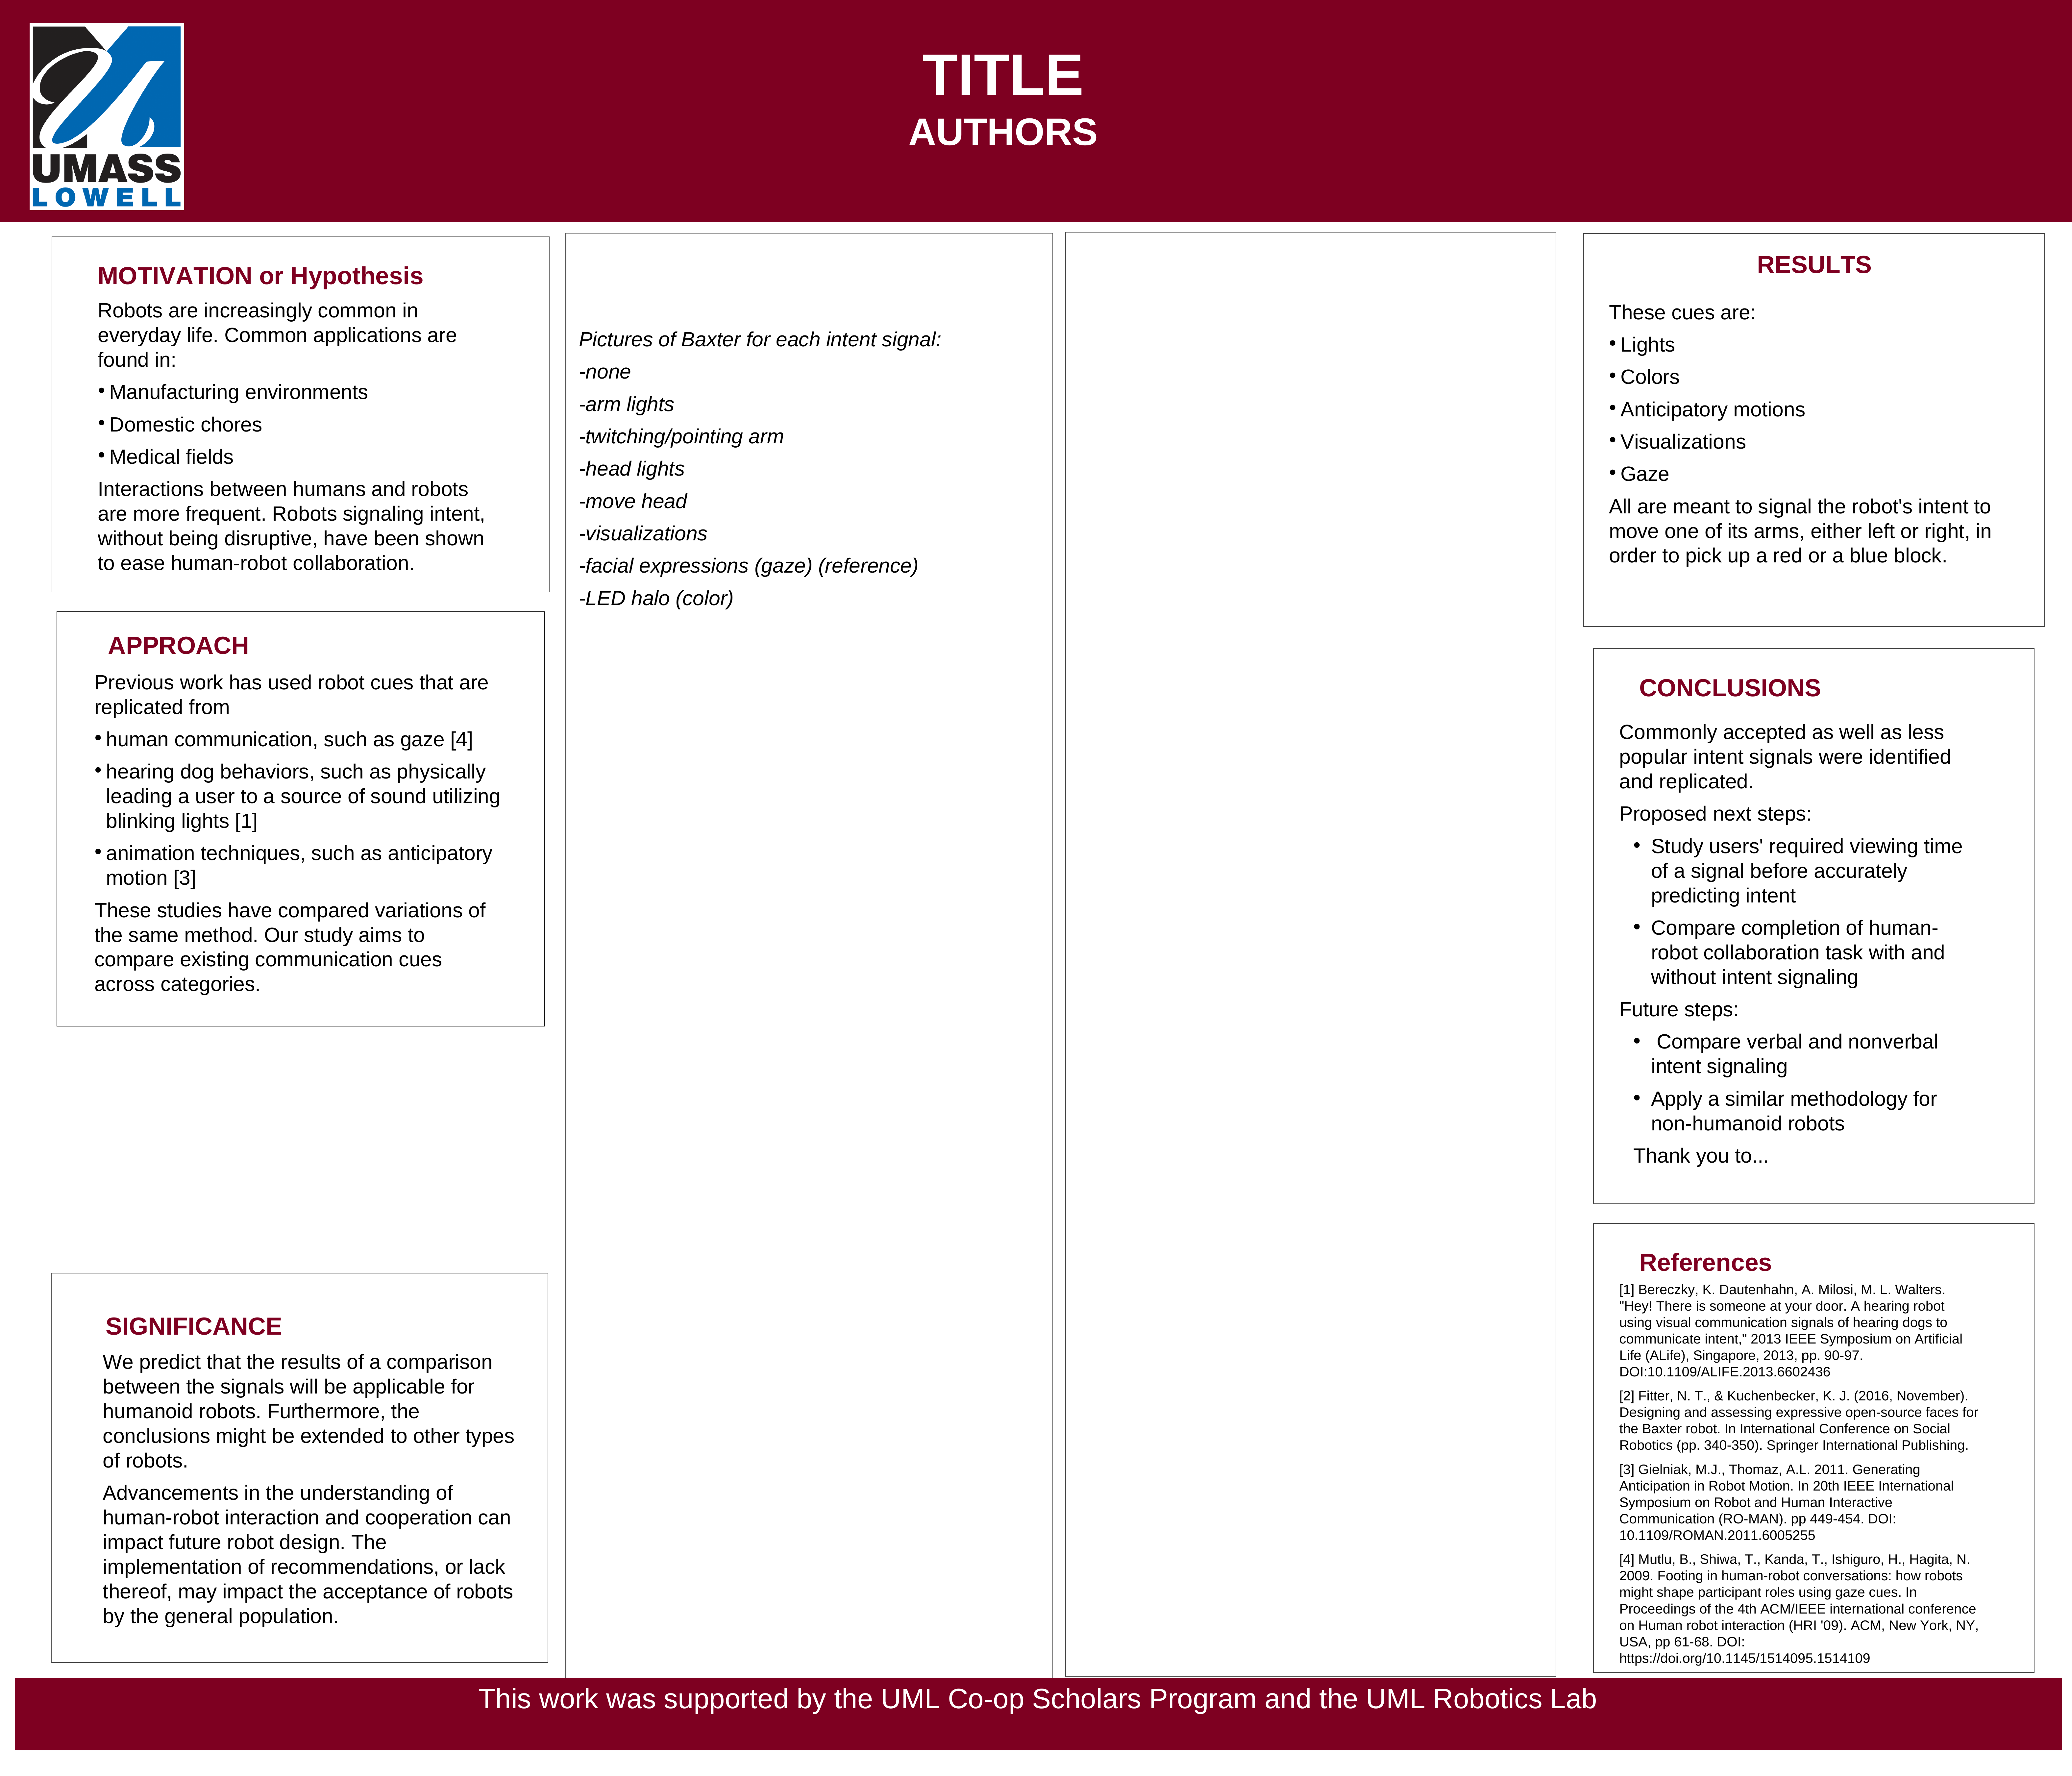

TITLE
AUTHORS
MOTIVATION or Hypothesis
Robots are increasingly common in everyday life. Common applications are found in:
Manufacturing environments
Domestic chores
Medical fields
Interactions between humans and robots are more frequent. Robots signaling intent, without being disruptive, have been shown to ease human-robot collaboration.
RESULTS
These cues are:
Lights
Colors
Anticipatory motions
Visualizations
Gaze
All are meant to signal the robot's intent to move one of its arms, either left or right, in order to pick up a red or a blue block.
Pictures of Baxter for each intent signal:
-none
-arm lights
-twitching/pointing arm
-head lights
-move head
-visualizations
-facial expressions (gaze) (reference)
-LED halo (color)
APPROACH
CONCLUSIONS
Previous work has used robot cues that are replicated from
human communication, such as gaze [4]
hearing dog behaviors, such as physically leading a user to a source of sound utilizing blinking lights [1]
animation techniques, such as anticipatory motion [3]
These studies have compared variations of the same method. Our study aims to compare existing communication cues across categories.
Commonly accepted as well as less popular intent signals were identified and replicated.
Proposed next steps:
Study users' required viewing time of a signal before accurately predicting intent
Compare completion of human-robot collaboration task with and without intent signaling
Future steps:
 Compare verbal and nonverbal intent signaling
Apply a similar methodology for non-humanoid robots
Thank you to...
References
[1] Bereczky, K. Dautenhahn, A. Milosi, M. L. Walters. "Hey! There is someone at your door. A hearing robot using visual communication signals of hearing dogs to communicate intent," 2013 IEEE Symposium on Artificial Life (ALife), Singapore, 2013, pp. 90-97. DOI:10.1109/ALIFE.2013.6602436
[2] Fitter, N. T., & Kuchenbecker, K. J. (2016, November). Designing and assessing expressive open-source faces for the Baxter robot. In International Conference on Social Robotics (pp. 340-350). Springer International Publishing.
[3] Gielniak, M.J., Thomaz, A.L. 2011. Generating Anticipation in Robot Motion. In 20th IEEE International Symposium on Robot and Human Interactive Communication (RO-MAN). pp 449-454. DOI: 10.1109/ROMAN.2011.6005255
[4] Mutlu, B., Shiwa, T., Kanda, T., Ishiguro, H., Hagita, N. 2009. Footing in human-robot conversations: how robots might shape participant roles using gaze cues. In Proceedings of the 4th ACM/IEEE international conference on Human robot interaction (HRI '09). ACM, New York, NY, USA, pp 61-68. DOI: https://doi.org/10.1145/1514095.1514109
SIGNIFICANCE
We predict that the results of a comparison between the signals will be applicable for humanoid robots. Furthermore, the conclusions might be extended to other types of robots.
Advancements in the understanding of human-robot interaction and cooperation can impact future robot design. The implementation of recommendations, or lack thereof, may impact the acceptance of robots by the general population.
This work was supported by the UML Co-op Scholars Program and the UML Robotics Lab
[